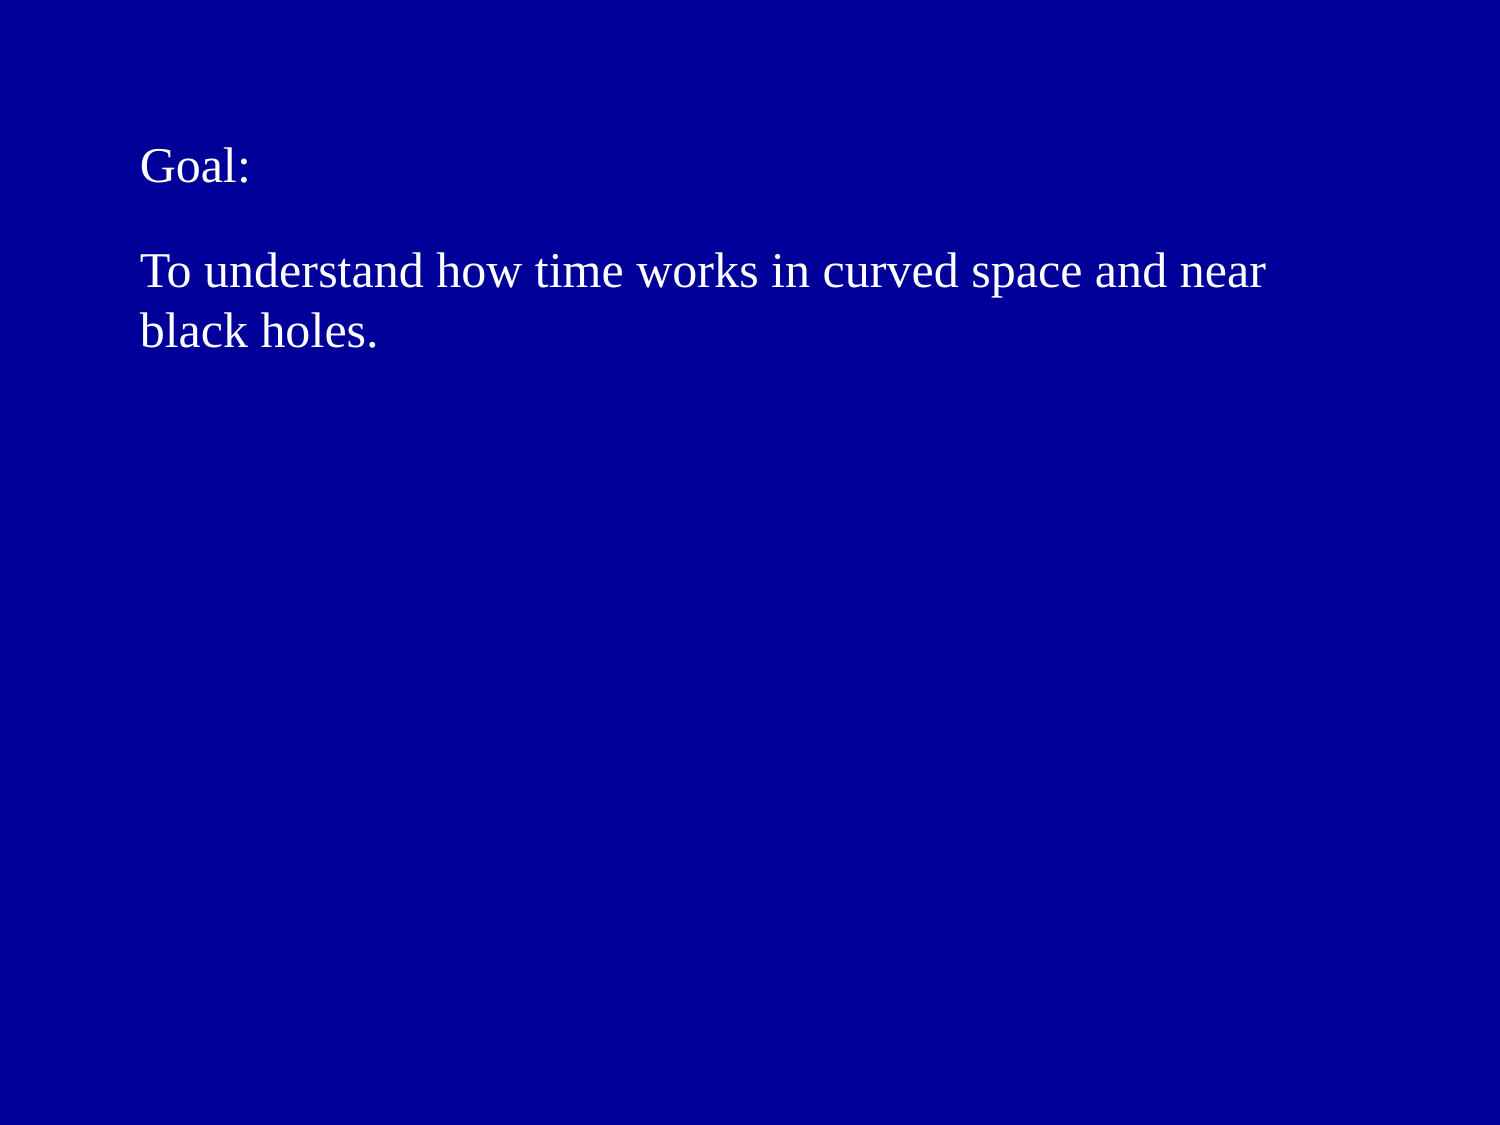

Goal:
To understand how time works in curved space and near black holes.